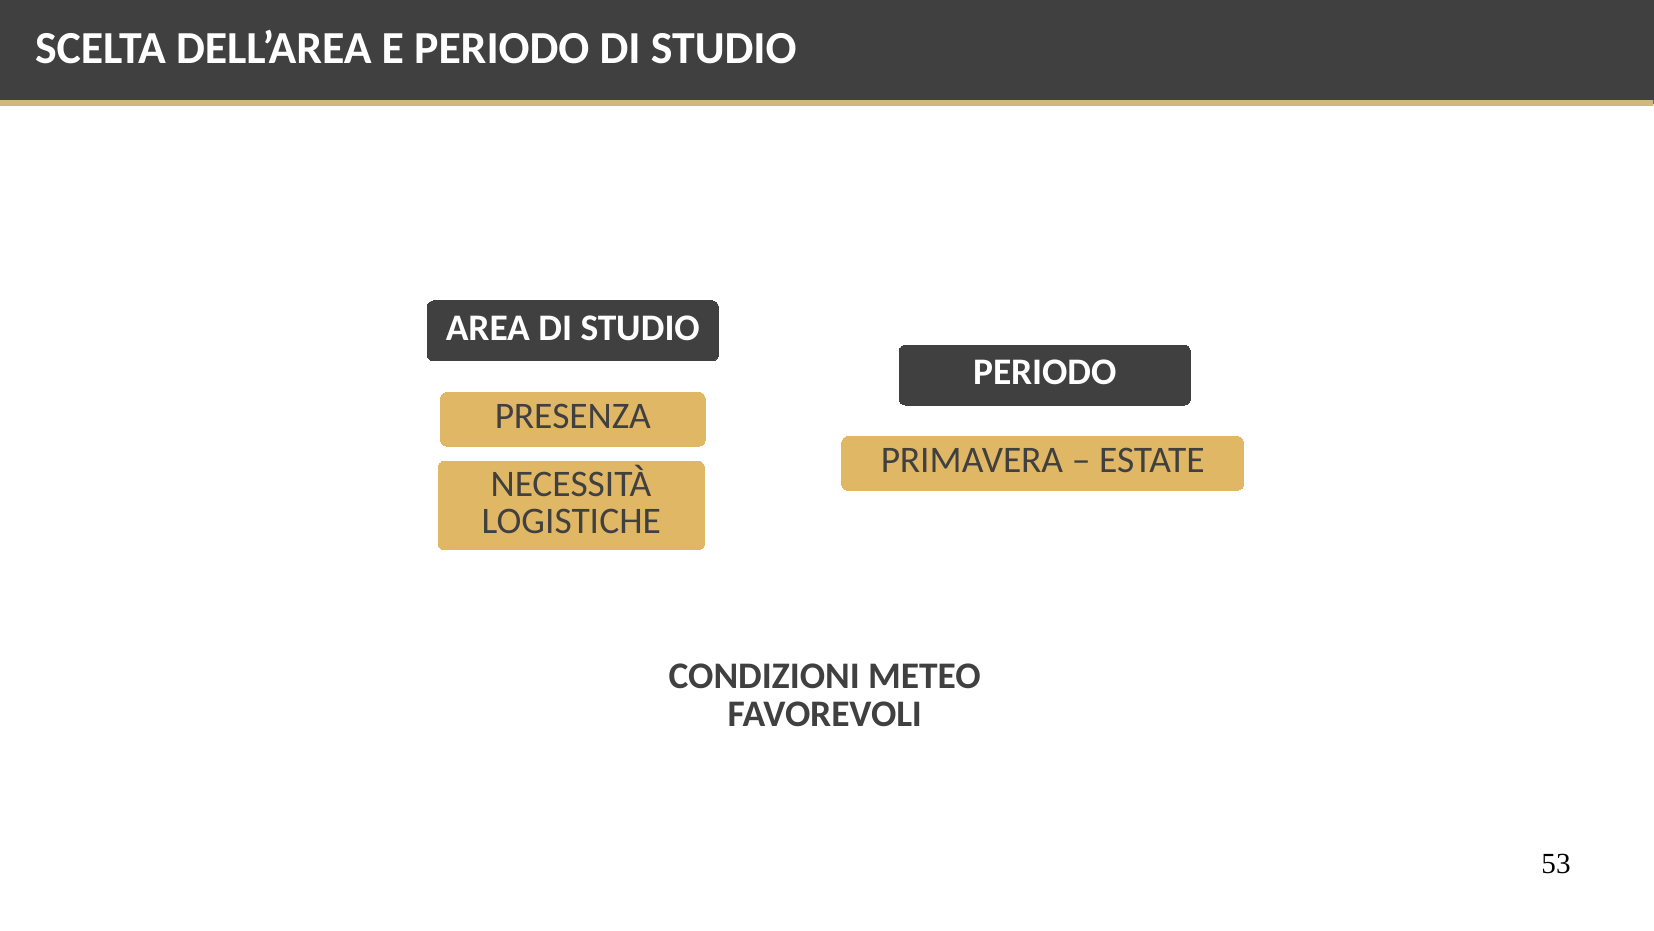

SCELTA DELL’AREA E PERIODO DI STUDIO
AREA DI STUDIO
PERIODO
PRESENZA
PRIMAVERA – ESTATE
NECESSITÀ
LOGISTICHE
CONDIZIONI METEO FAVOREVOLI
53